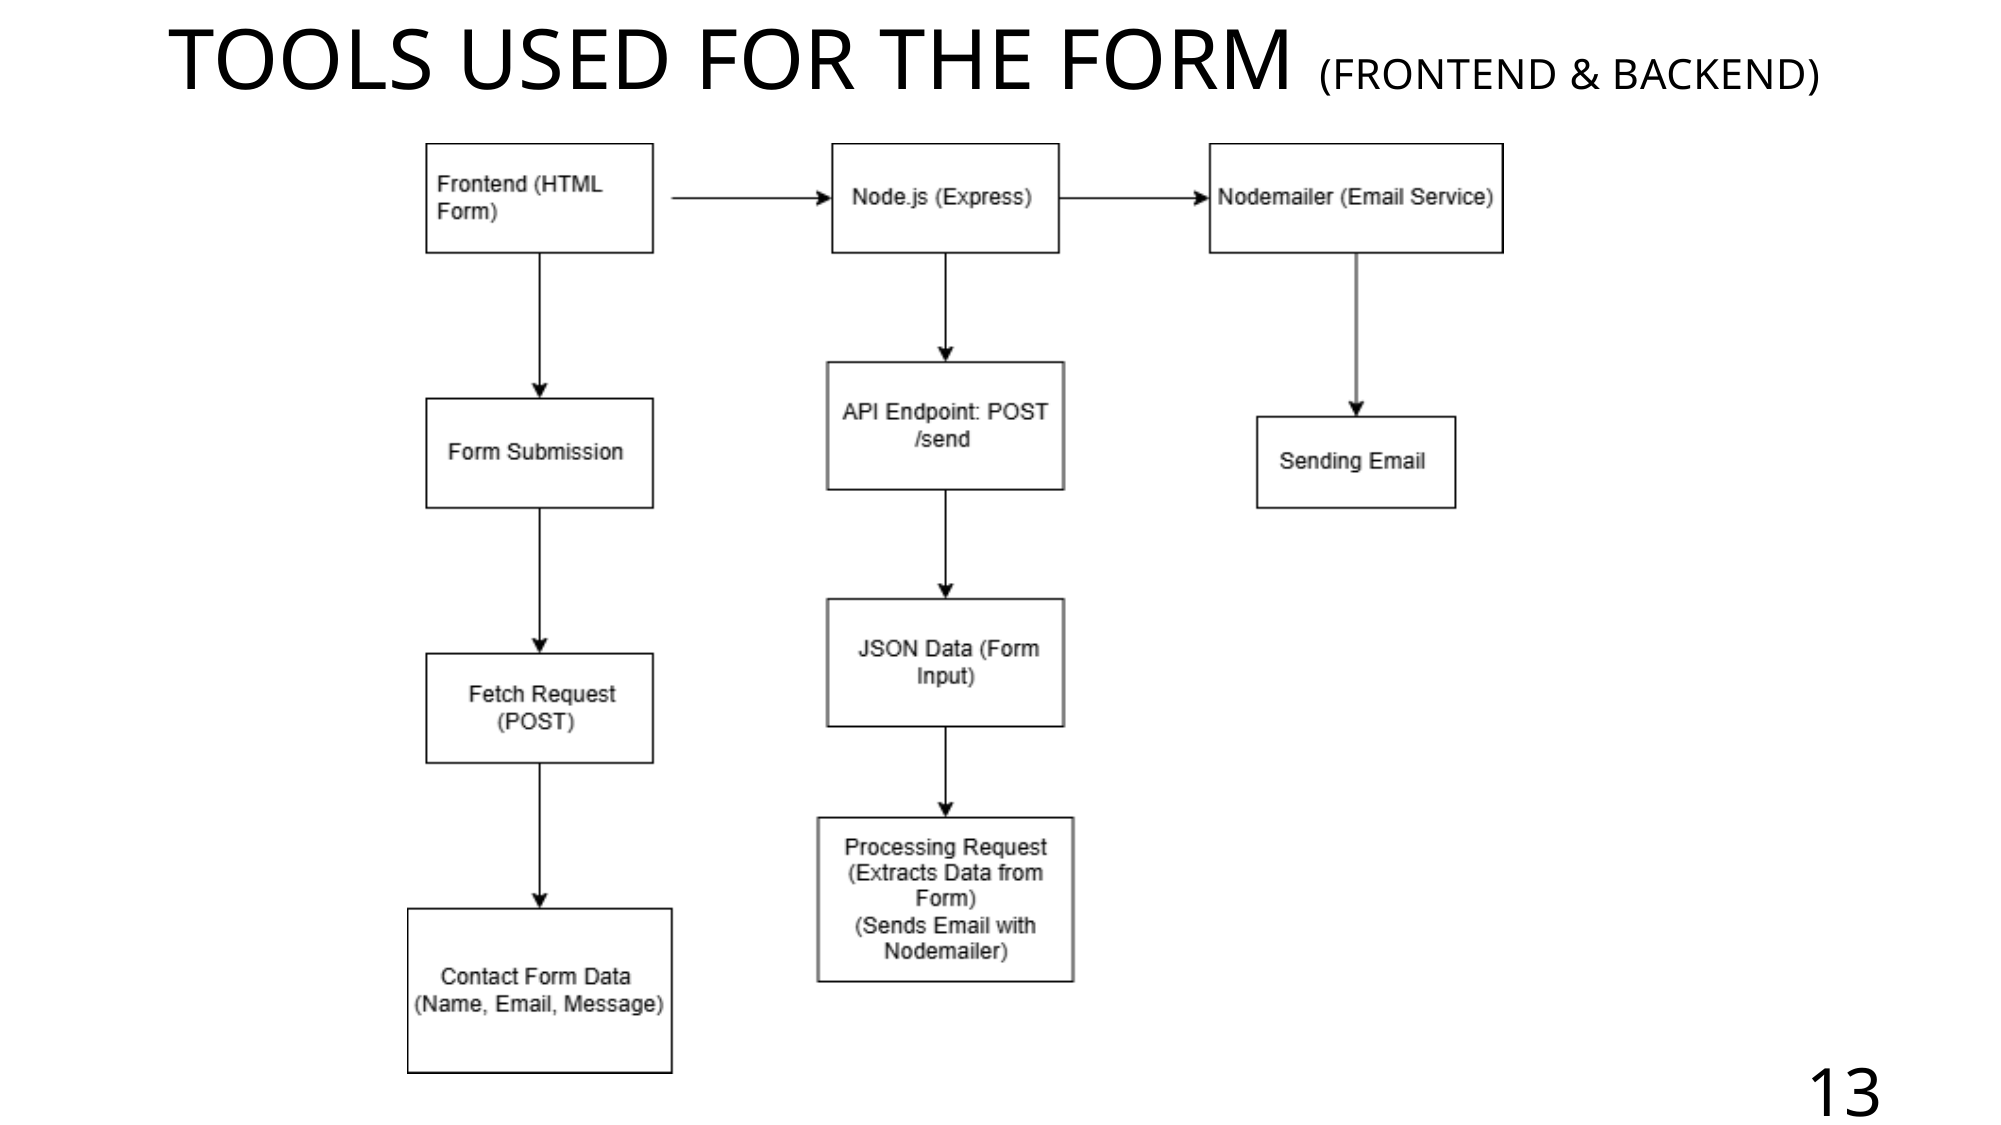

# TOOLS USED for the form (frontend & backend)
13